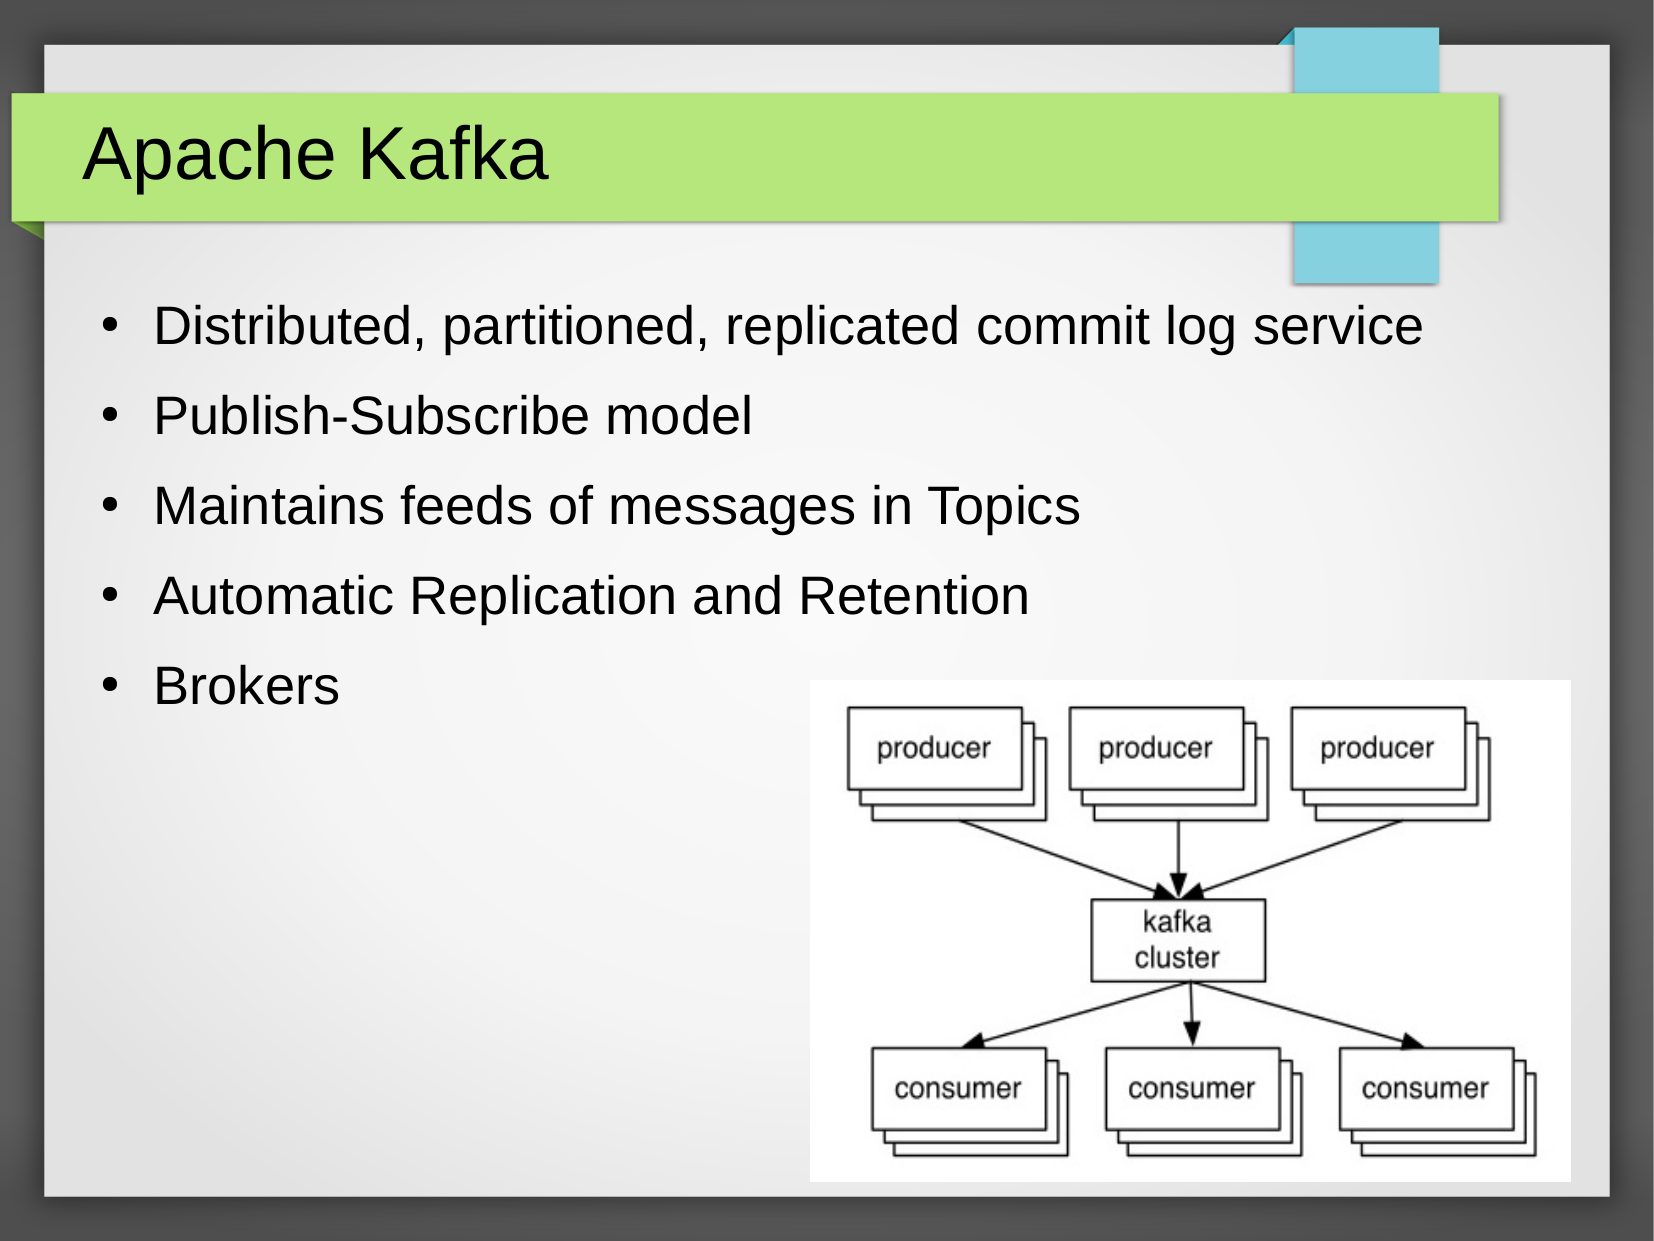

# Apache Kafka
Distributed, partitioned, replicated commit log service
Publish-Subscribe model
Maintains feeds of messages in Topics
Automatic Replication and Retention
Brokers